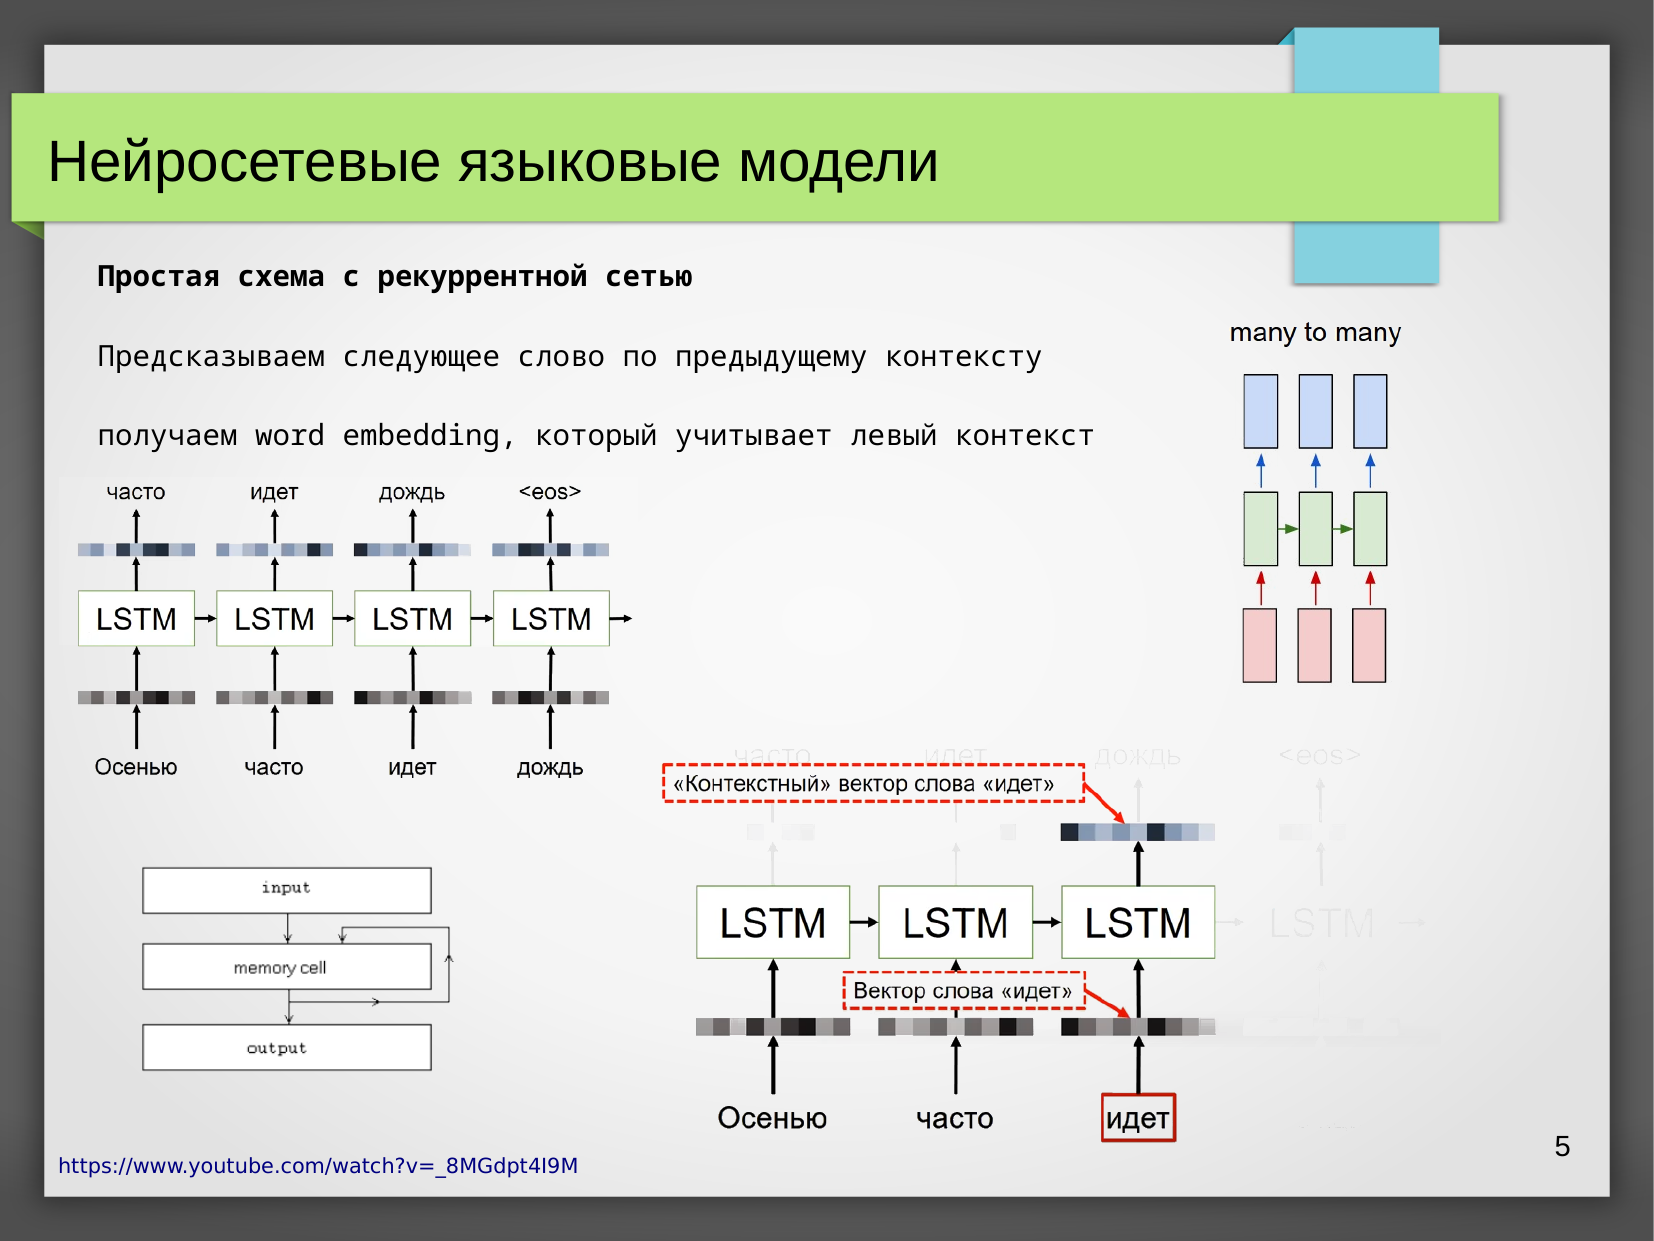

# Нейросетевые языковые модели
Простая схема с рекуррентной сетью
Предсказываем следующее слово по предыдущему контексту
получаем word embedding, который учитывает левый контекст
5
https://www.youtube.com/watch?v=_8MGdpt4I9M